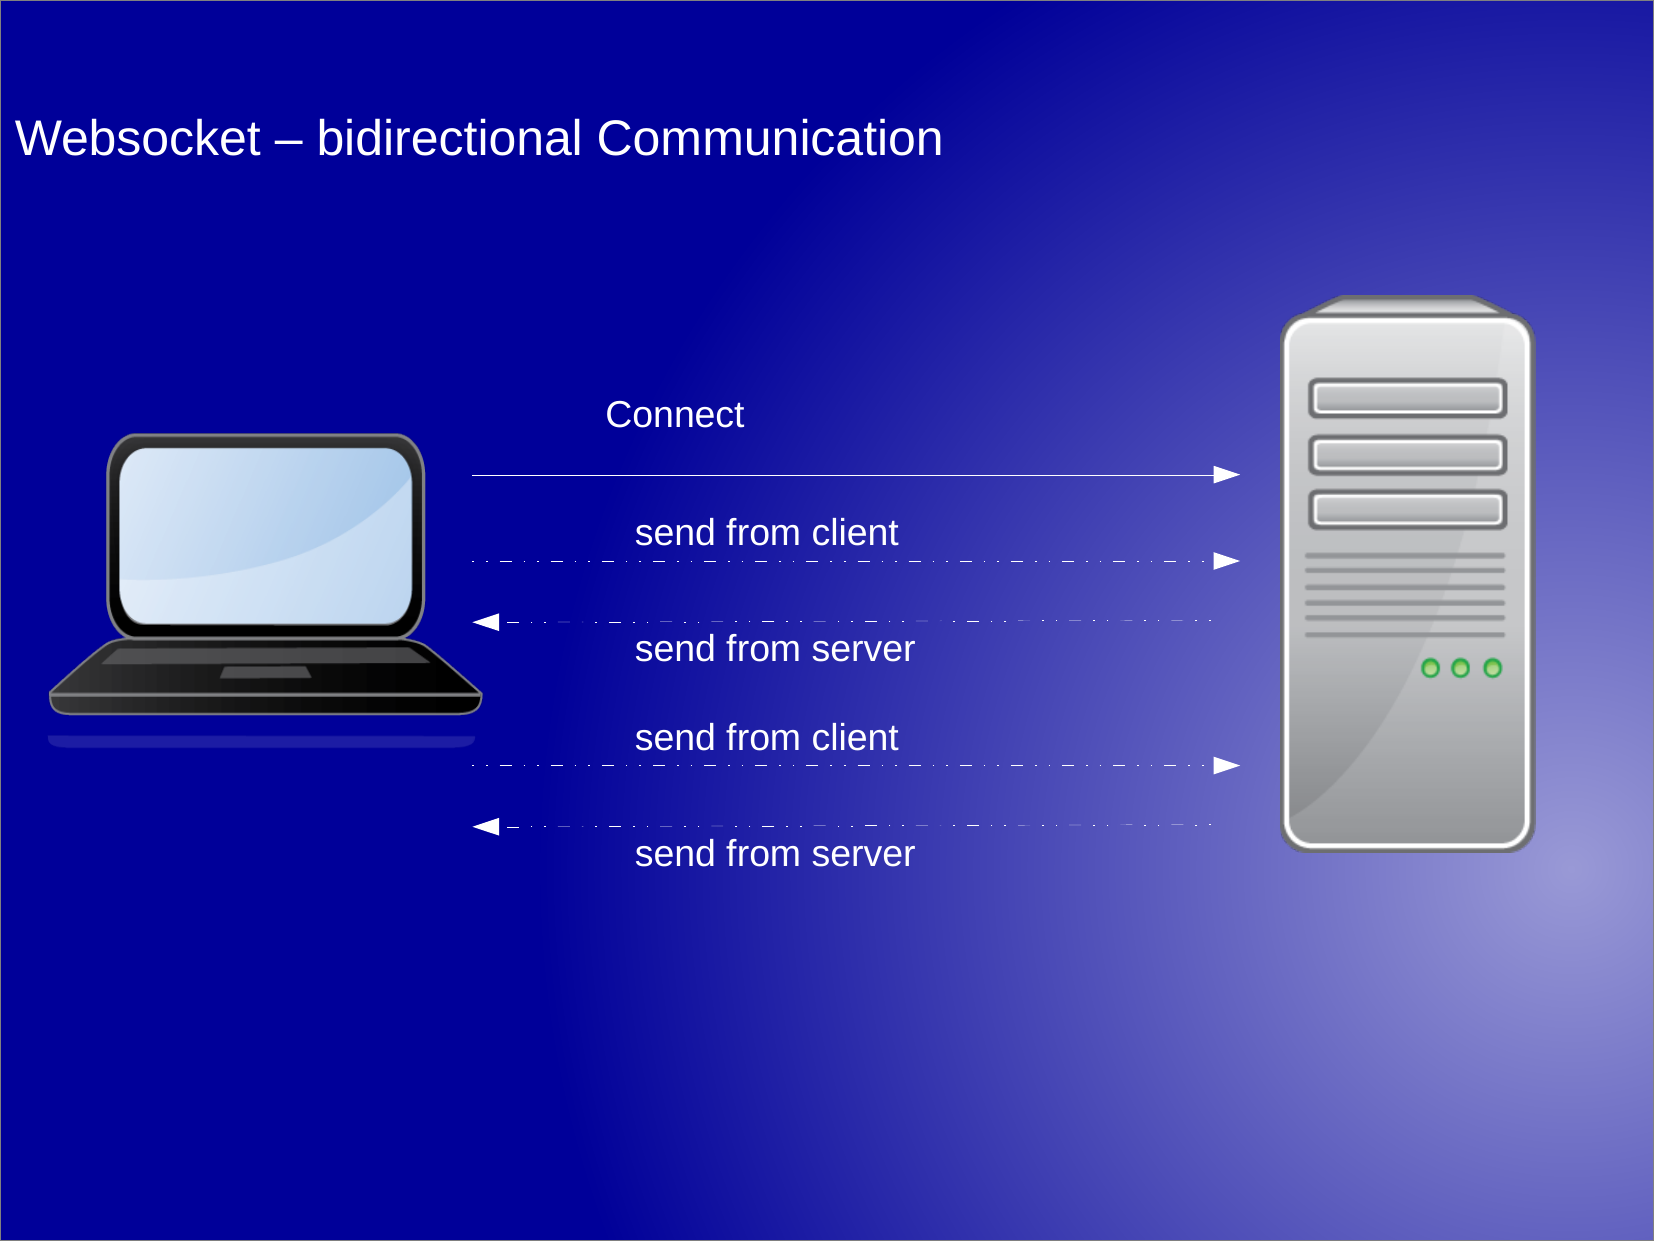

Websocket – bidirectional Communication
Connect
send from client
send from server
send from client
send from server